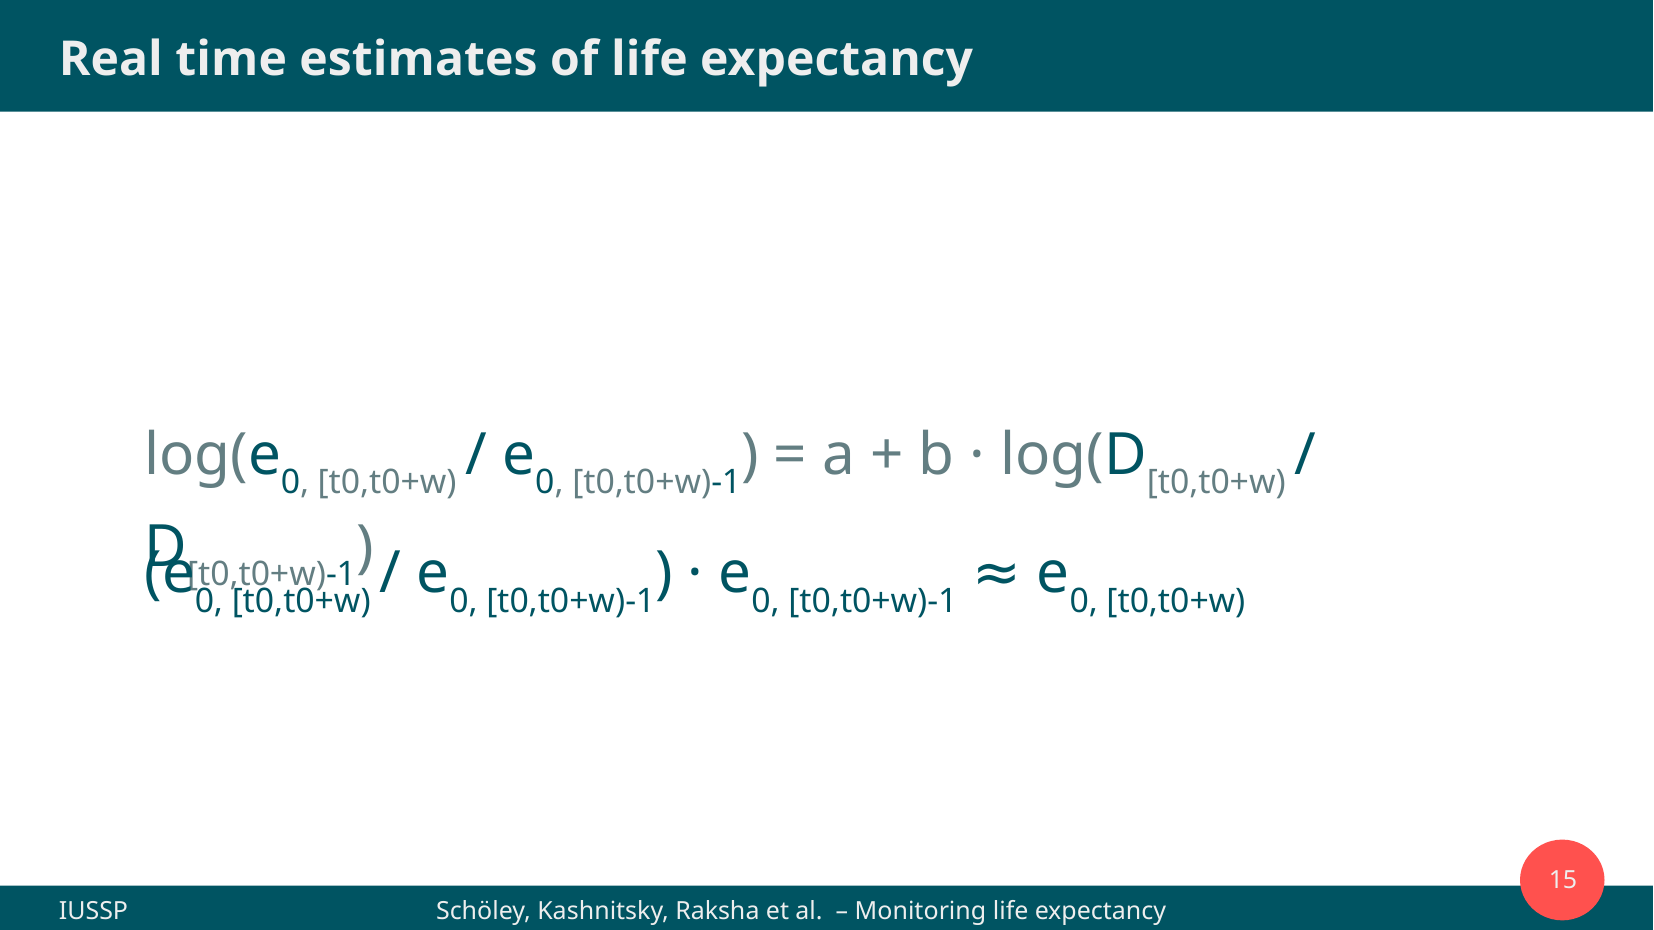

# Real time estimates of life expectancy
log(e0, [t0,t0+w) / e0, [t0,t0+w)-1) = a + b · log(D[t0,t0+w) / D[t0,t0+w)-1)
(e0, [t0,t0+w) / e0, [t0,t0+w)-1) · e0, [t0,t0+w)-1 ≈ e0, [t0,t0+w)
15
IUSSP
Schöley, Kashnitsky, Raksha et al. – Monitoring life expectancy